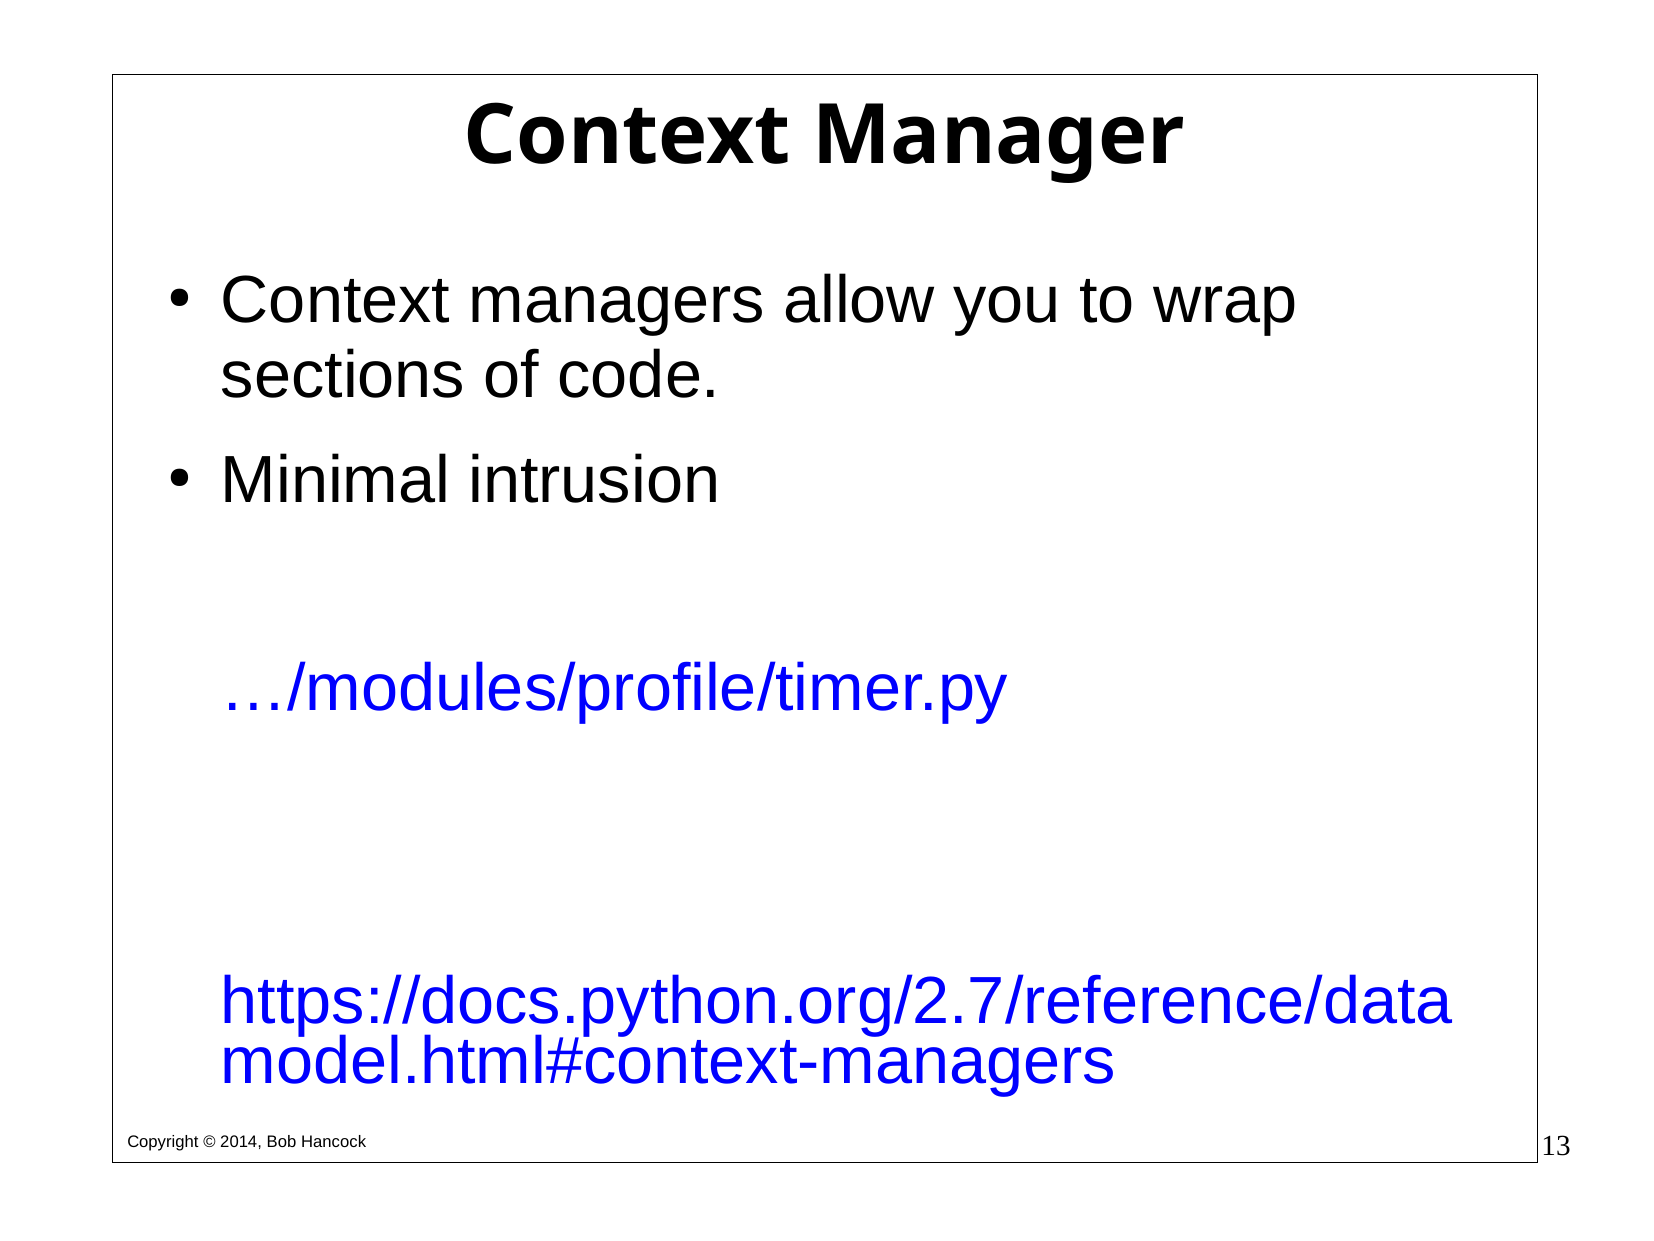

# Context Manager
Context managers allow you to wrap sections of code.
Minimal intrusion
…/modules/profile/timer.py
https://docs.python.org/2.7/reference/datamodel.html#context-managers
Copyright © 2014, Bob Hancock
13